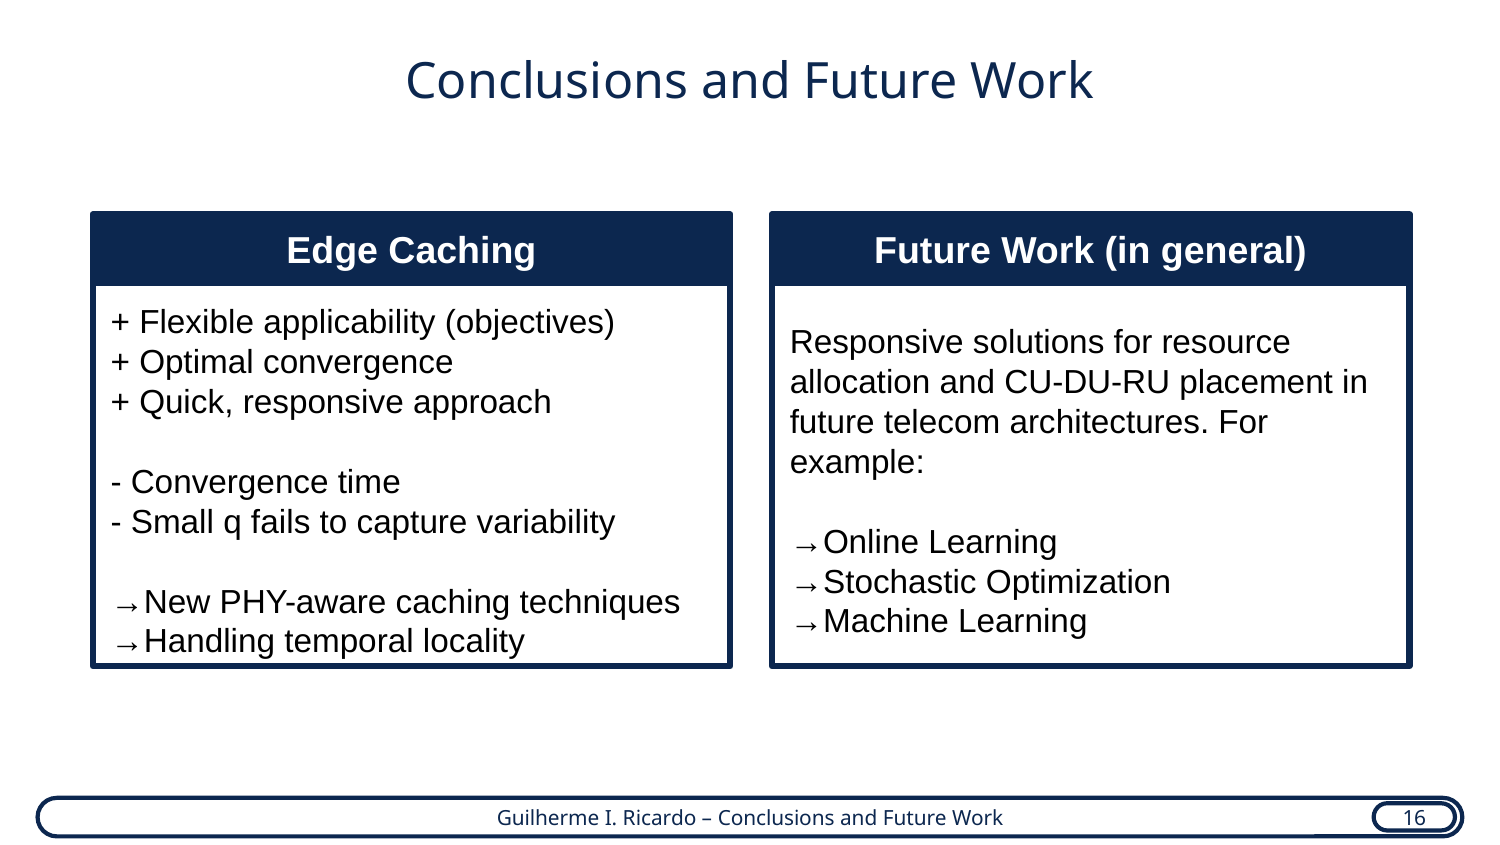

# Conclusions and Future Work
Edge Caching
+ Flexible applicability (objectives)
+ Optimal convergence
+ Quick, responsive approach
- Convergence time
- Small q fails to capture variability
→New PHY-aware caching techniques
→Handling temporal locality
Future Work (in general)
Responsive solutions for resource allocation and CU-DU-RU placement in future telecom architectures. For example:
→Online Learning
→Stochastic Optimization
→Machine Learning
Guilherme I. Ricardo – Conclusions and Future Work
16